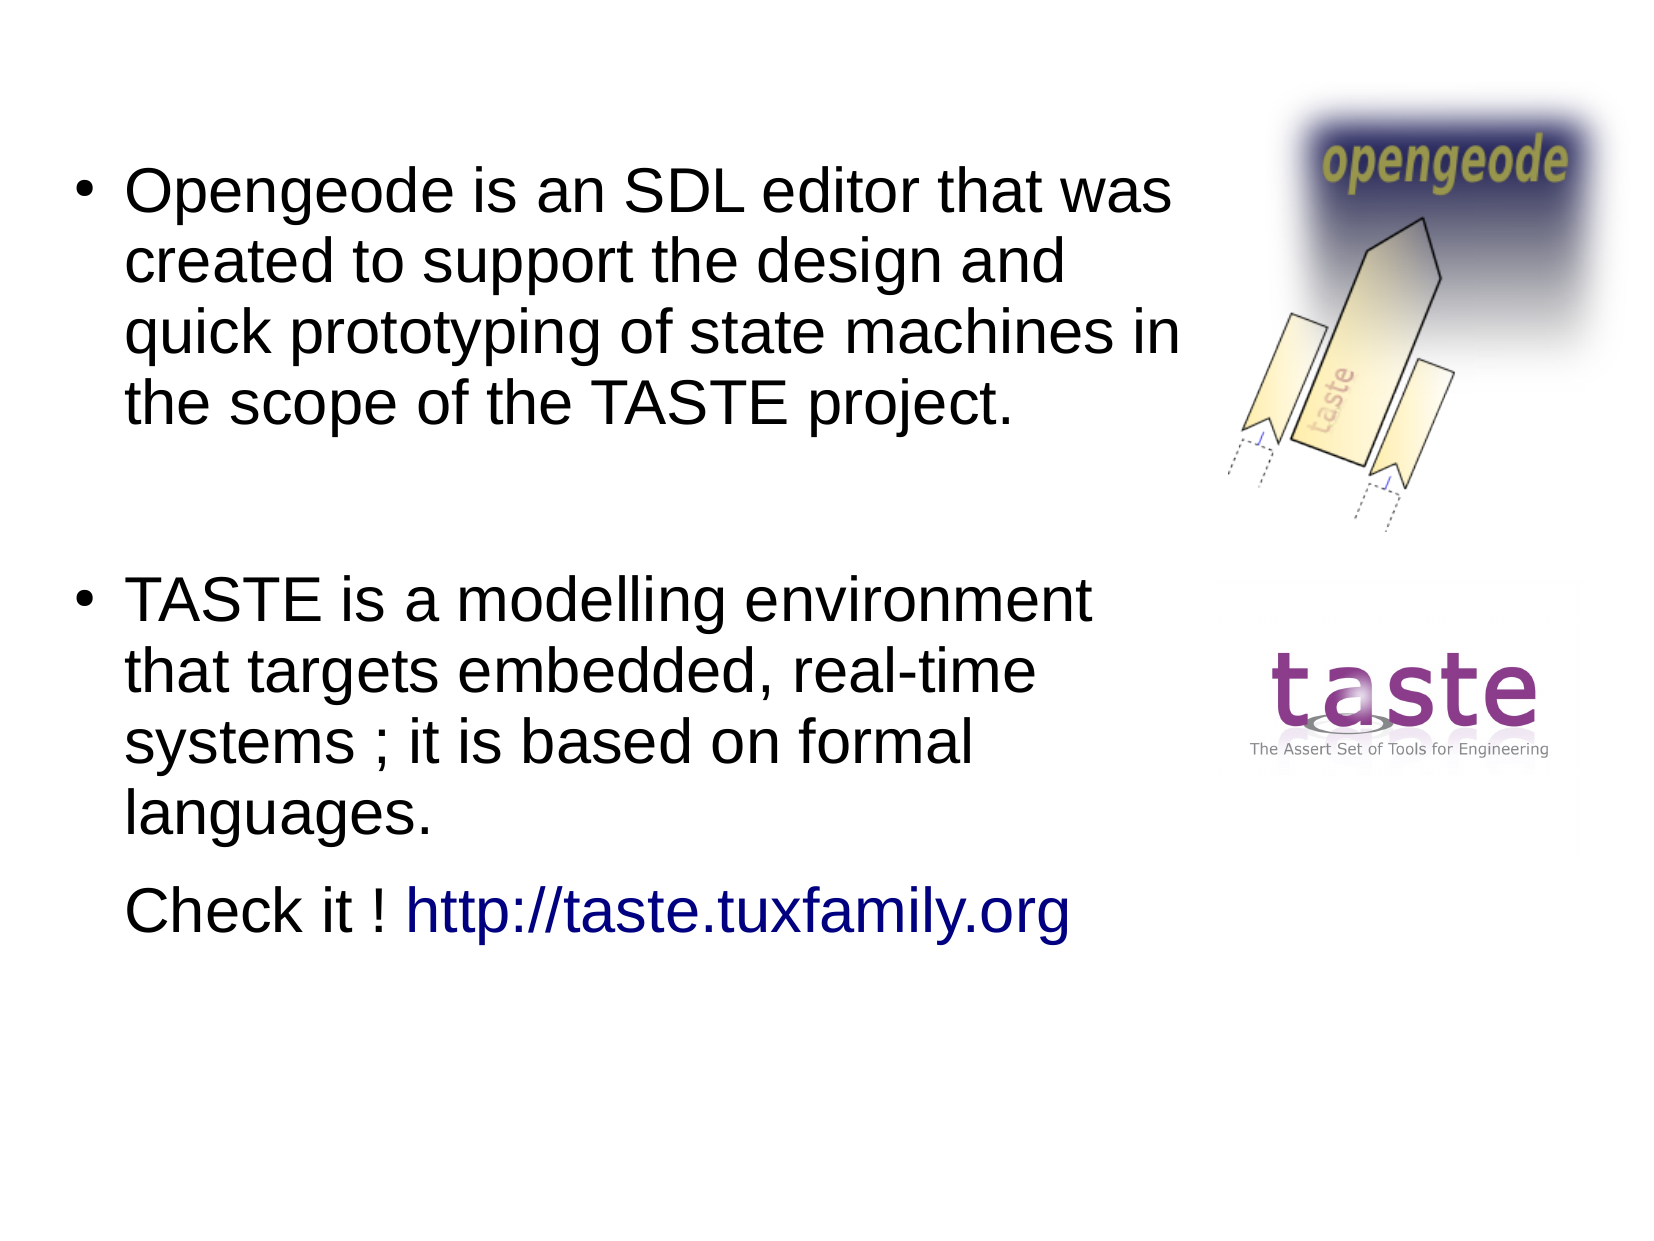

# Opengeode is an SDL editor that was created to support the design and quick prototyping of state machines in the scope of the TASTE project.
TASTE is a modelling environment that targets embedded, real-time systems ; it is based on formal languages.
Check it ! http://taste.tuxfamily.org